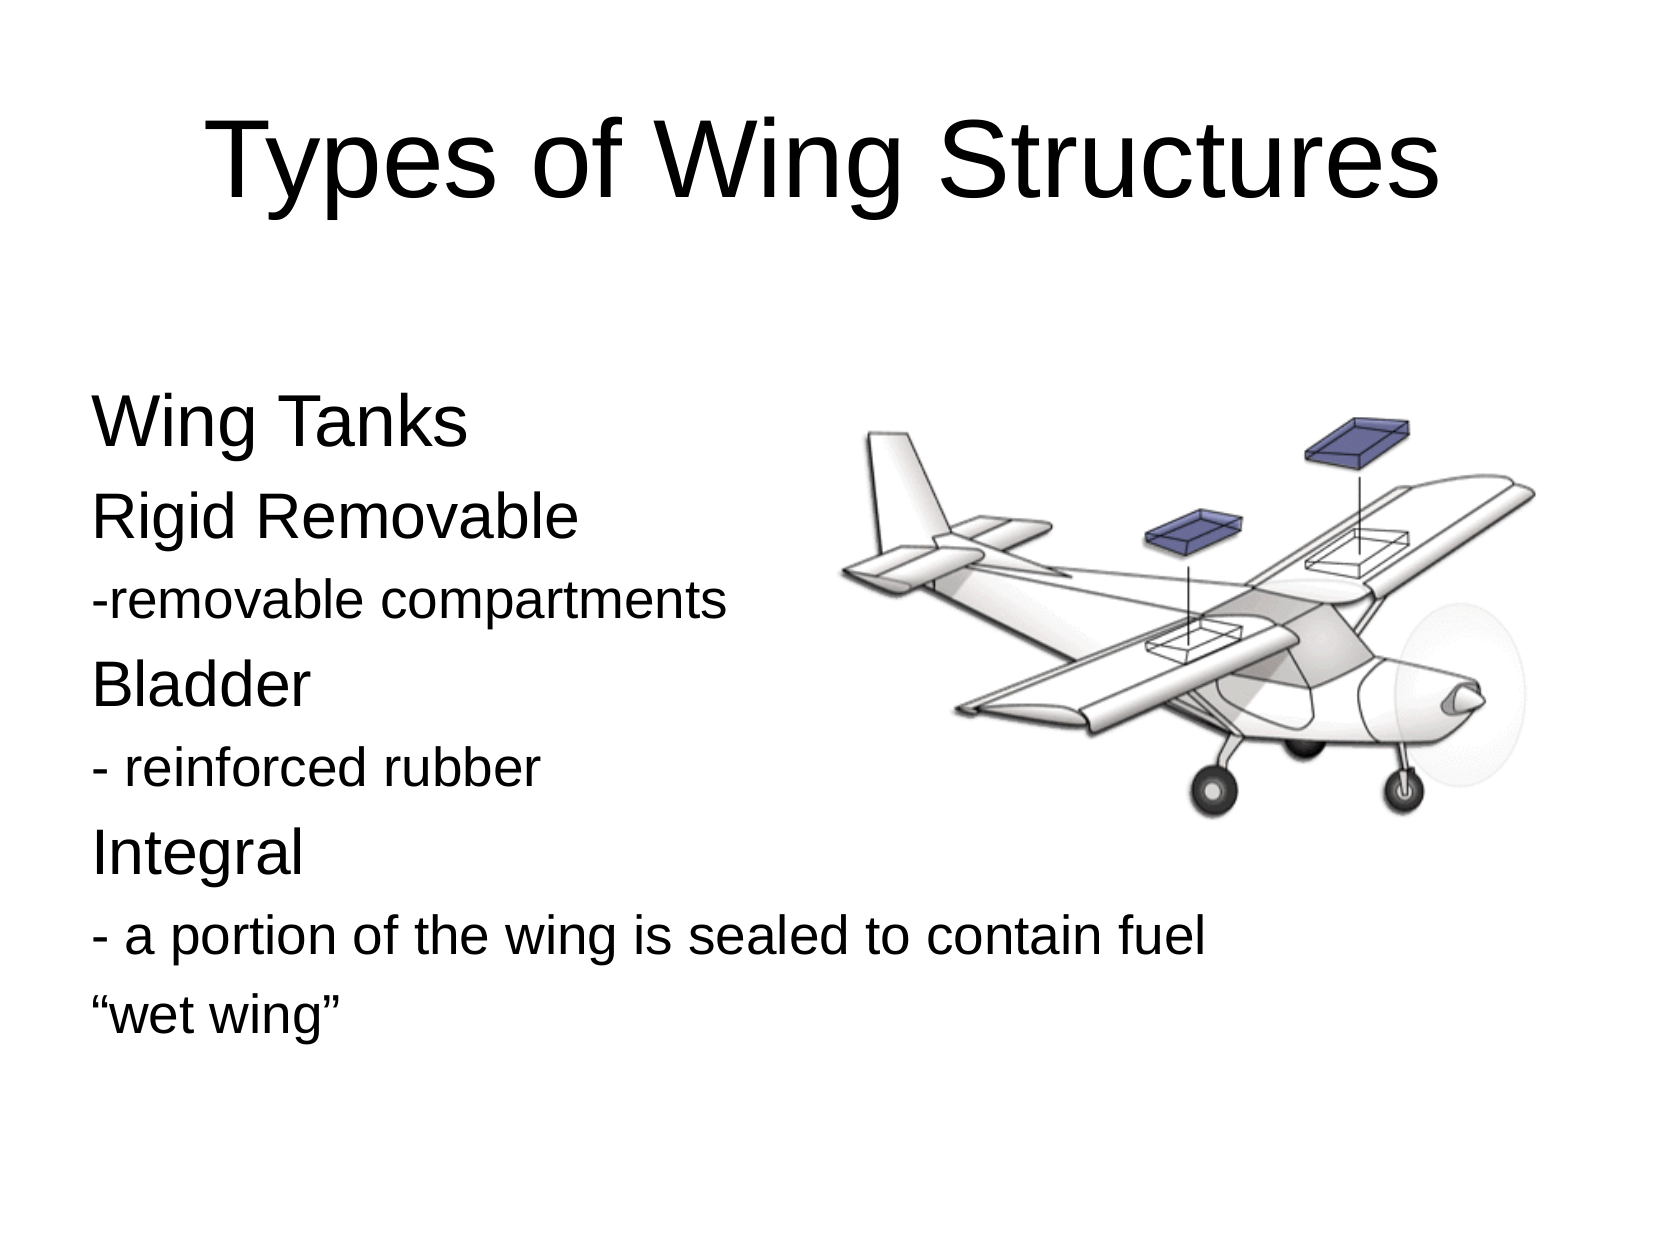

Types of Wing Structures
# Wing Tanks
Rigid Removable
-removable compartments
Bladder
- reinforced rubber
Integral
- a portion of the wing is sealed to contain fuel
“wet wing”